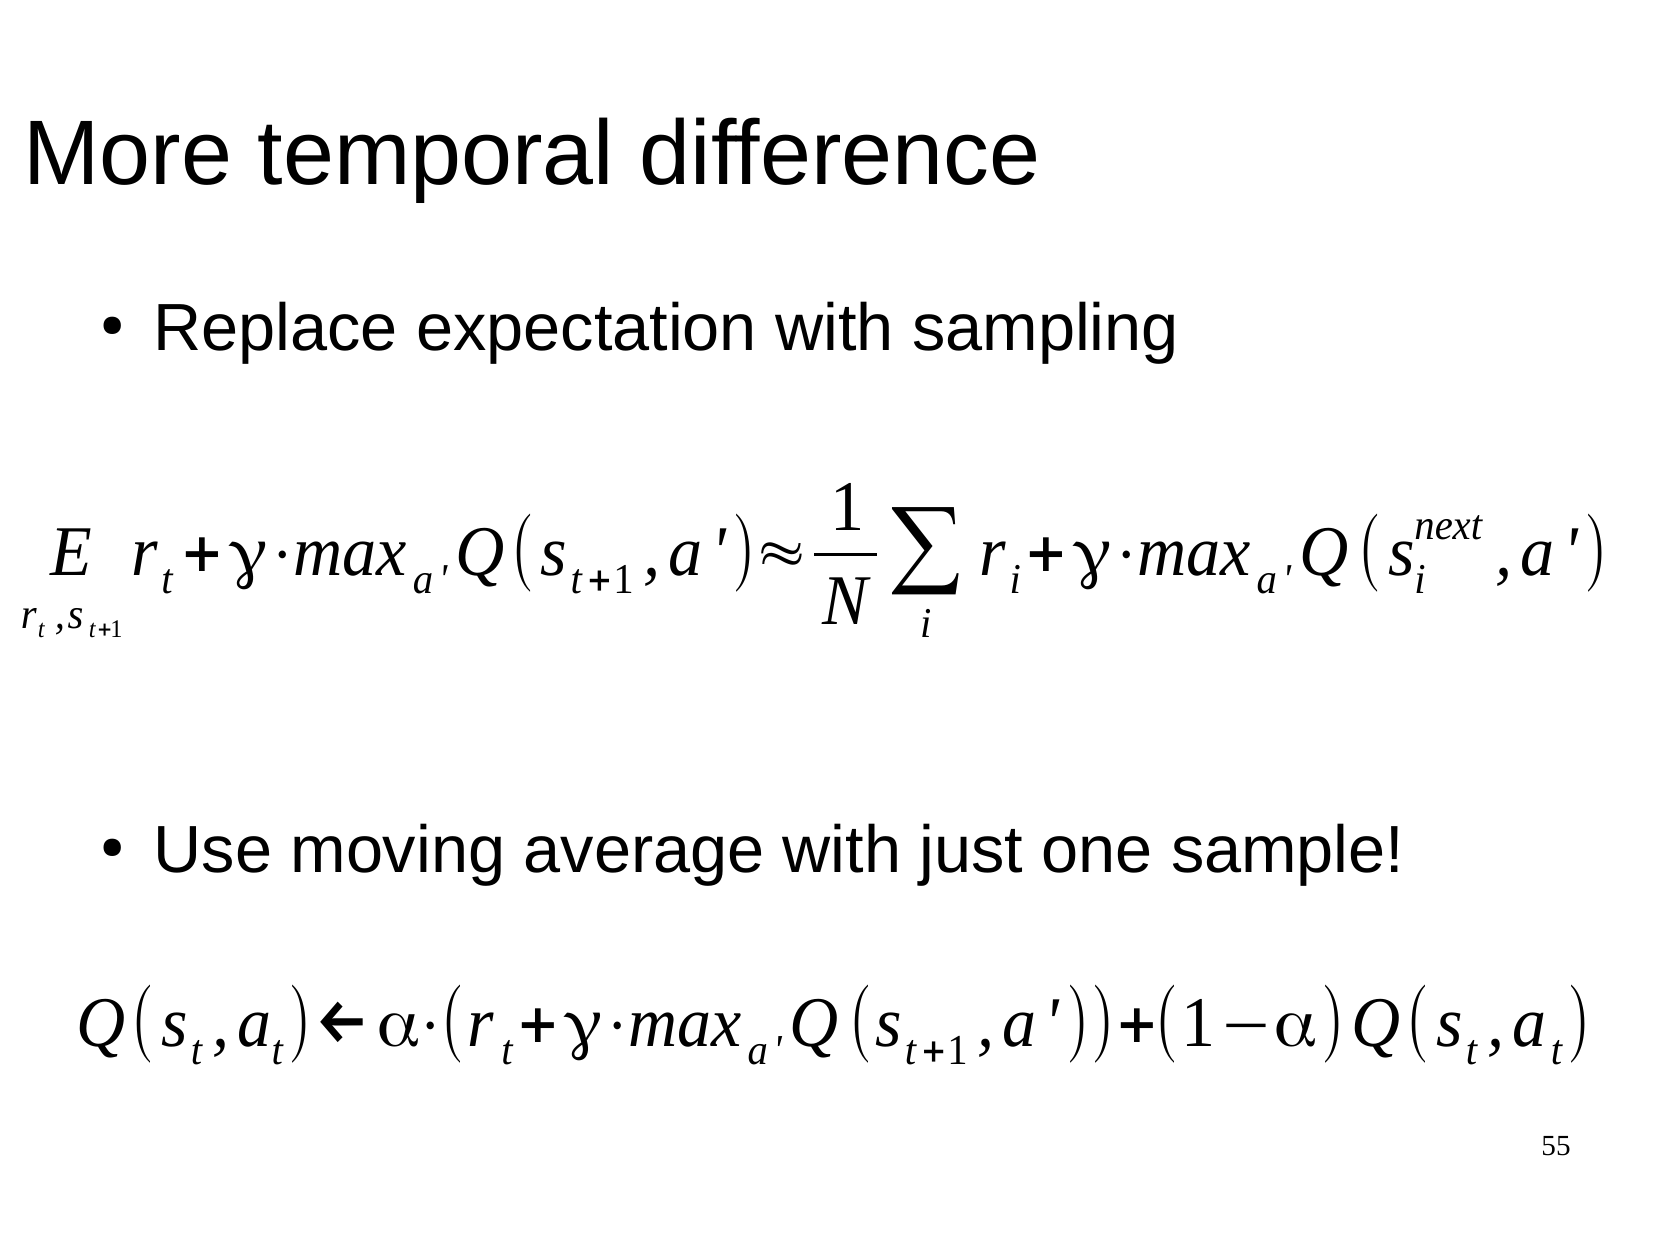

# More temporal difference
Replace expectation with sampling
Use moving average with just one sample!
55